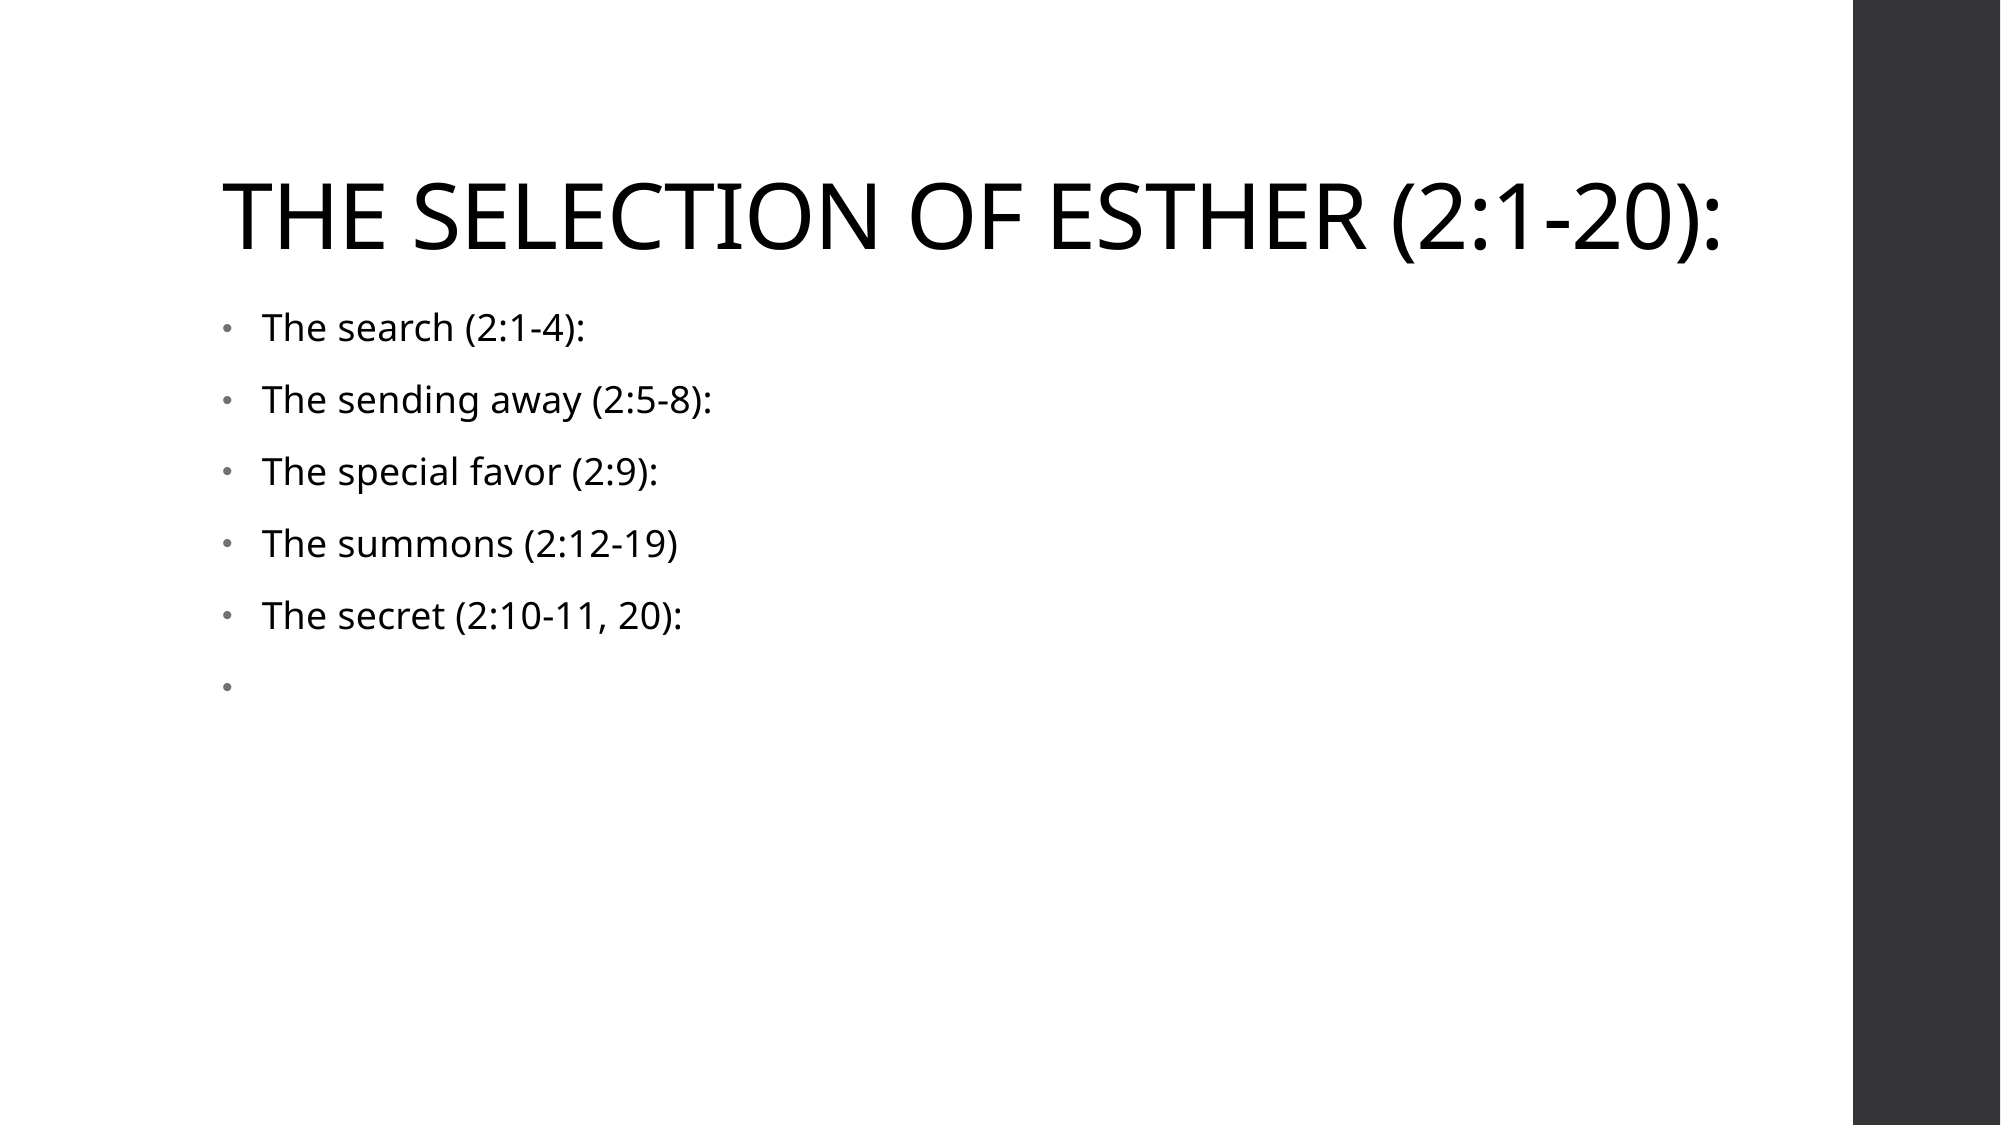

# THE SELECTION OF ESTHER (2:1-20):
 The search (2:1-4):
 The sending away (2:5-8):
 The special favor (2:9):
 The summons (2:12-19)
 The secret (2:10-11, 20):